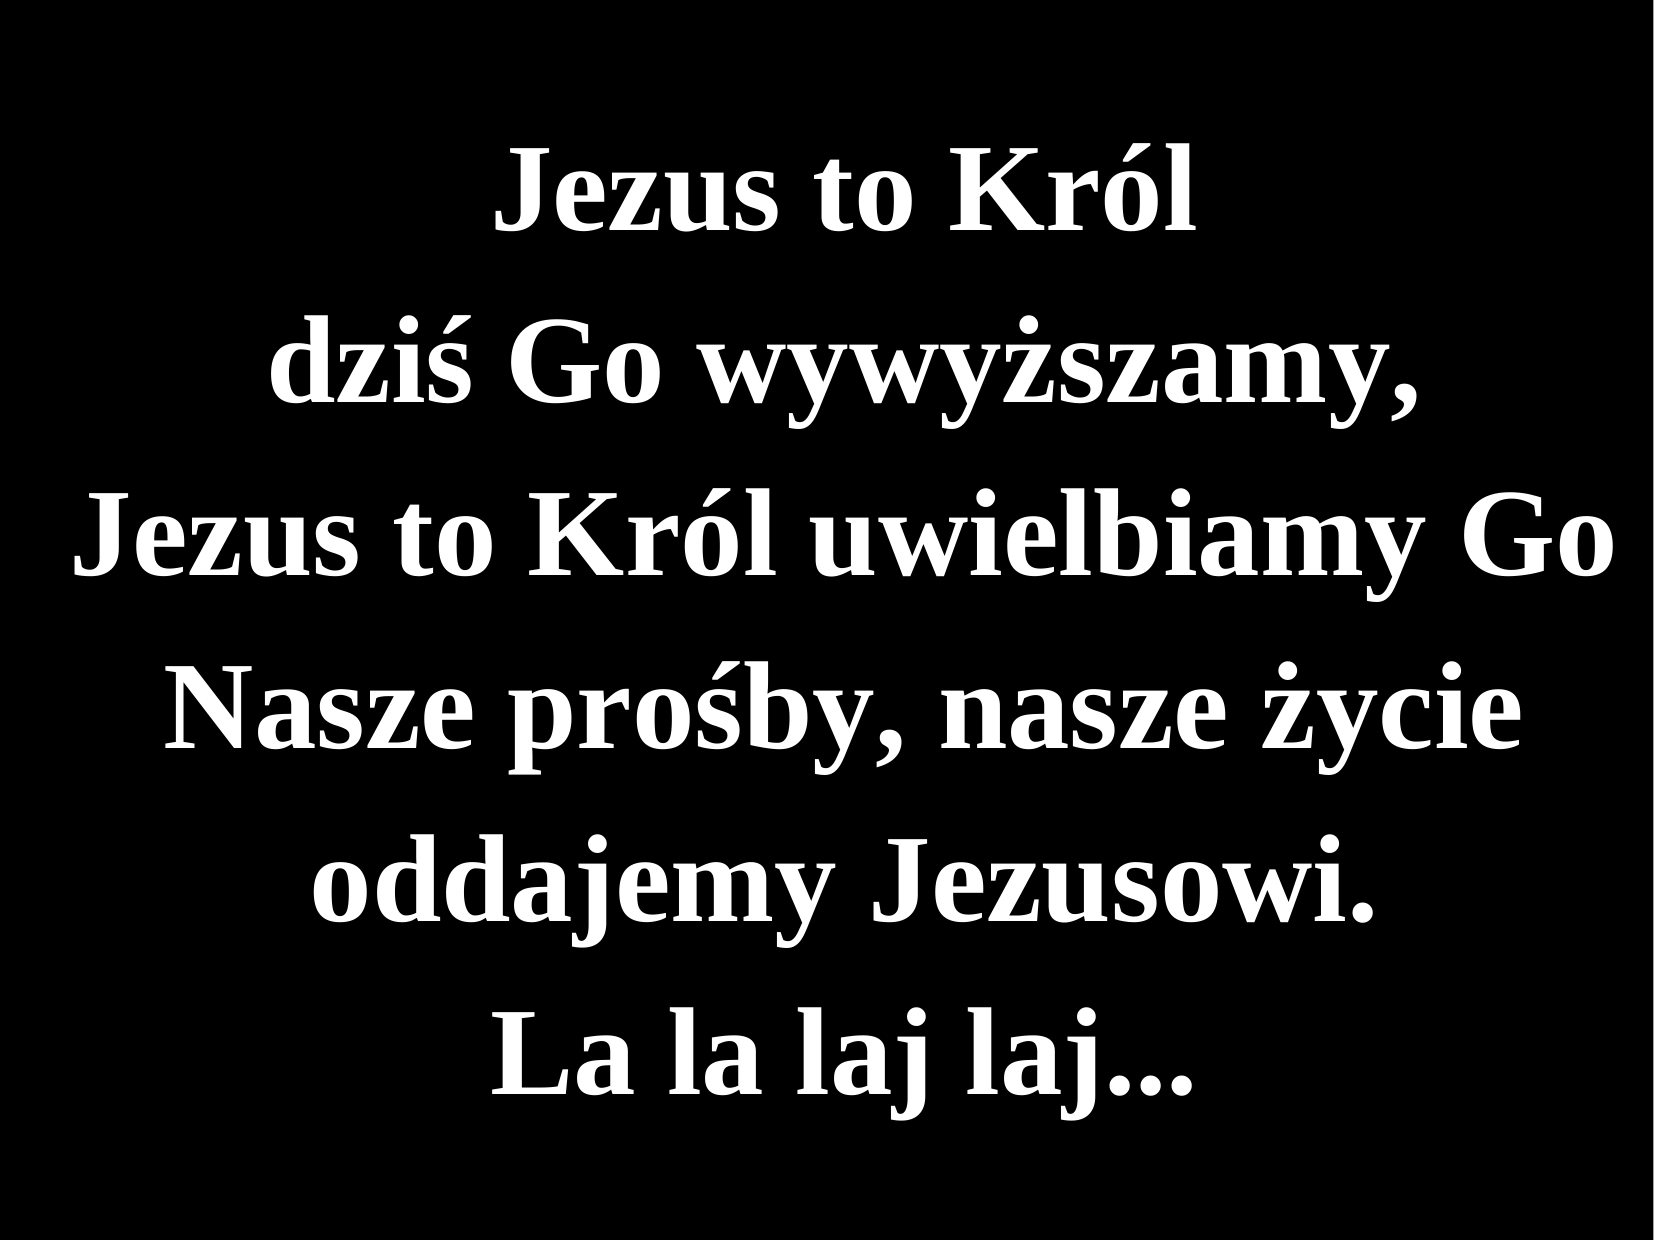

# Jezus to Król
ppp
dziś Go wywyższamy,
ppp
Jezus to Król uwielbiamy Go
ppp
Nasze prośby, nasze życie
ppp
oddajemy Jezusowi.
ppp
La la laj laj...